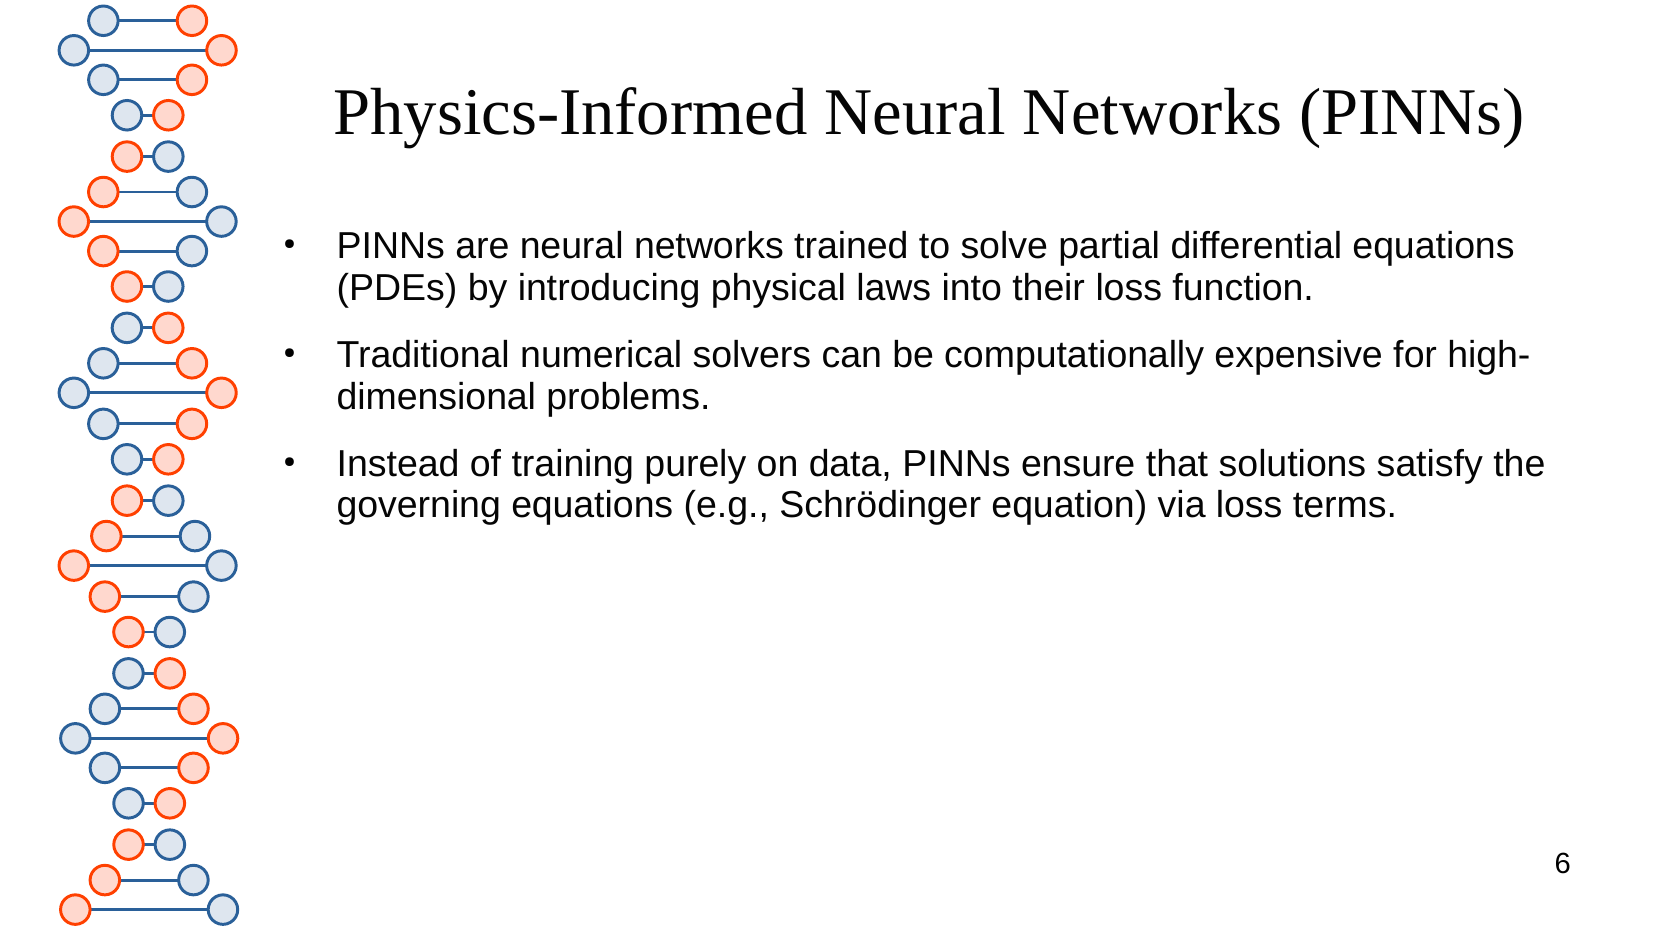

# Physics-Informed Neural Networks (PINNs)
PINNs are neural networks trained to solve partial differential equations (PDEs) by introducing physical laws into their loss function.
Traditional numerical solvers can be computationally expensive for high-dimensional problems.
Instead of training purely on data, PINNs ensure that solutions satisfy the governing equations (e.g., Schrödinger equation) via loss terms.
6